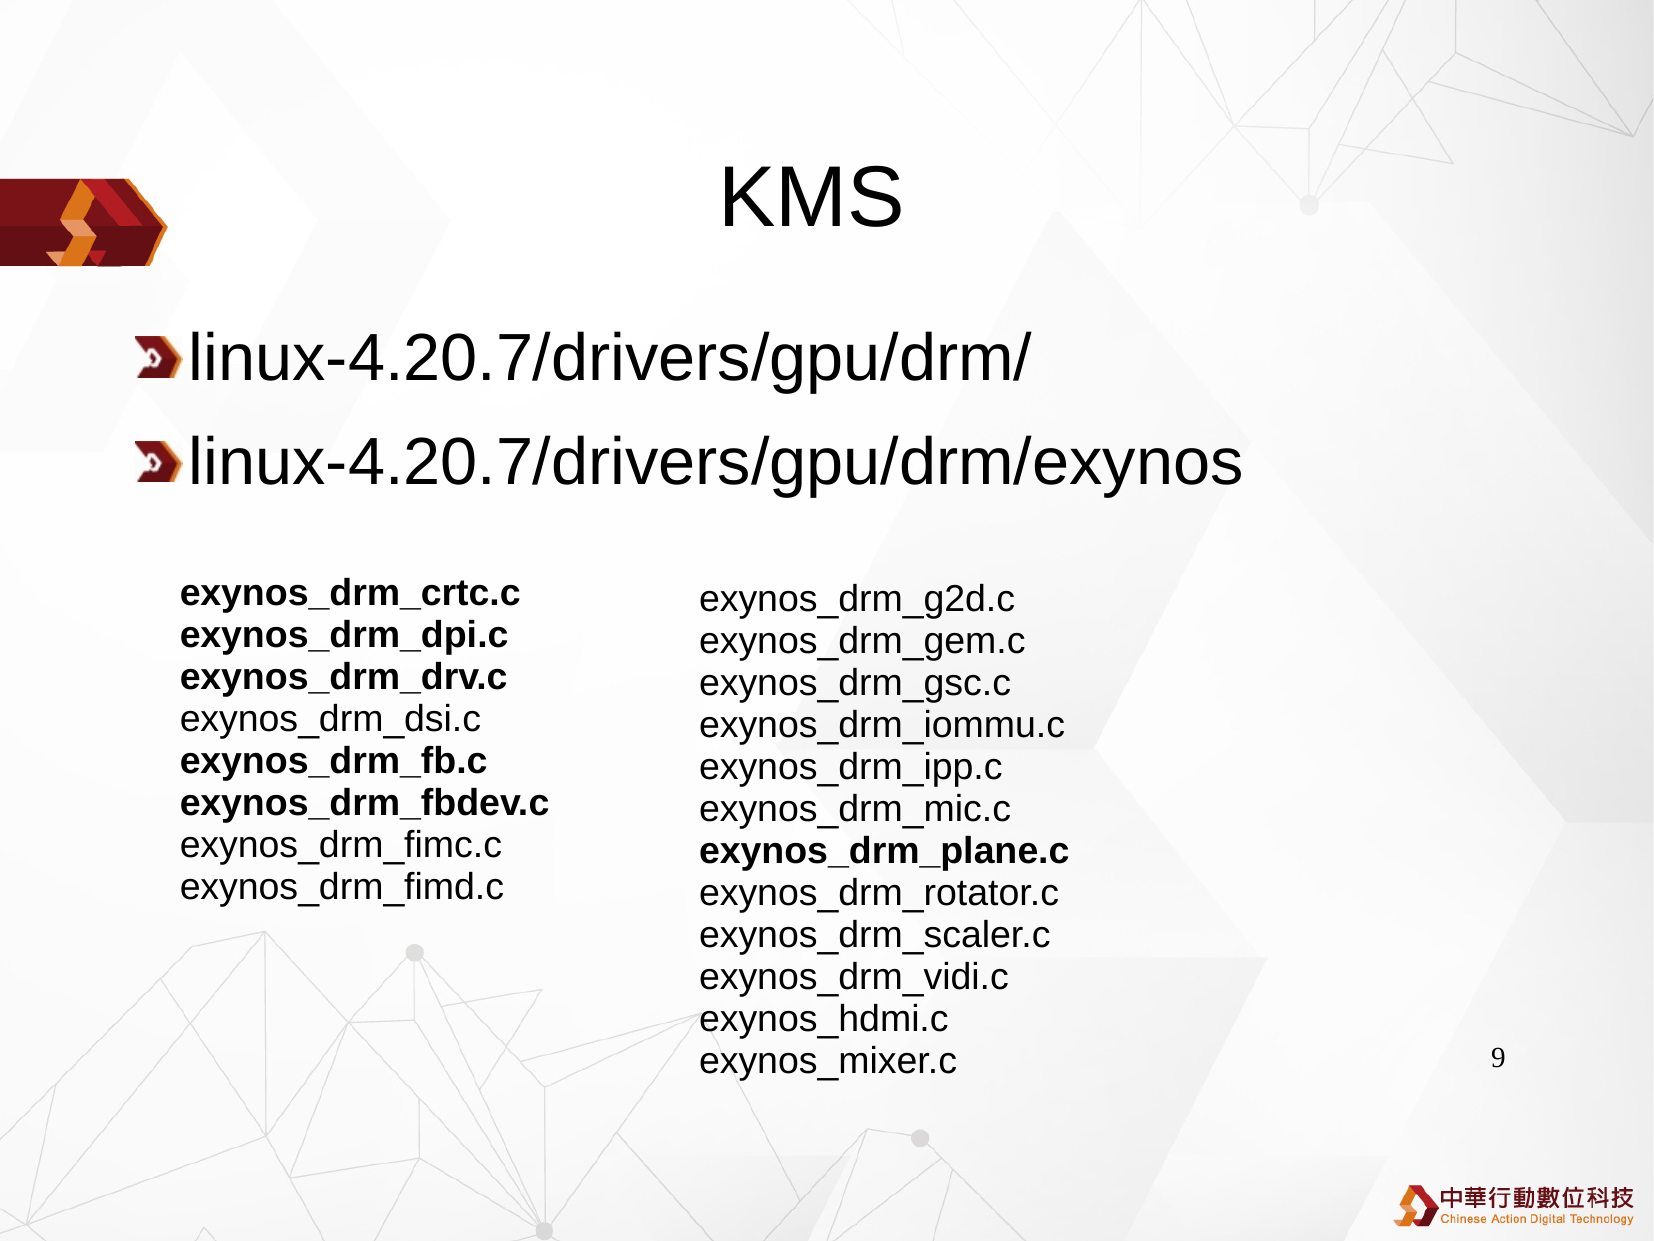

# KMS
linux-4.20.7/drivers/gpu/drm/
linux-4.20.7/drivers/gpu/drm/exynos
exynos_drm_crtc.c
exynos_drm_dpi.c
exynos_drm_drv.c
exynos_drm_dsi.c
exynos_drm_fb.c
exynos_drm_fbdev.c
exynos_drm_fimc.c
exynos_drm_fimd.c
exynos_drm_g2d.c
exynos_drm_gem.c
exynos_drm_gsc.c
exynos_drm_iommu.c
exynos_drm_ipp.c
exynos_drm_mic.c
exynos_drm_plane.c
exynos_drm_rotator.c
exynos_drm_scaler.c
exynos_drm_vidi.c
exynos_hdmi.c
exynos_mixer.c
9